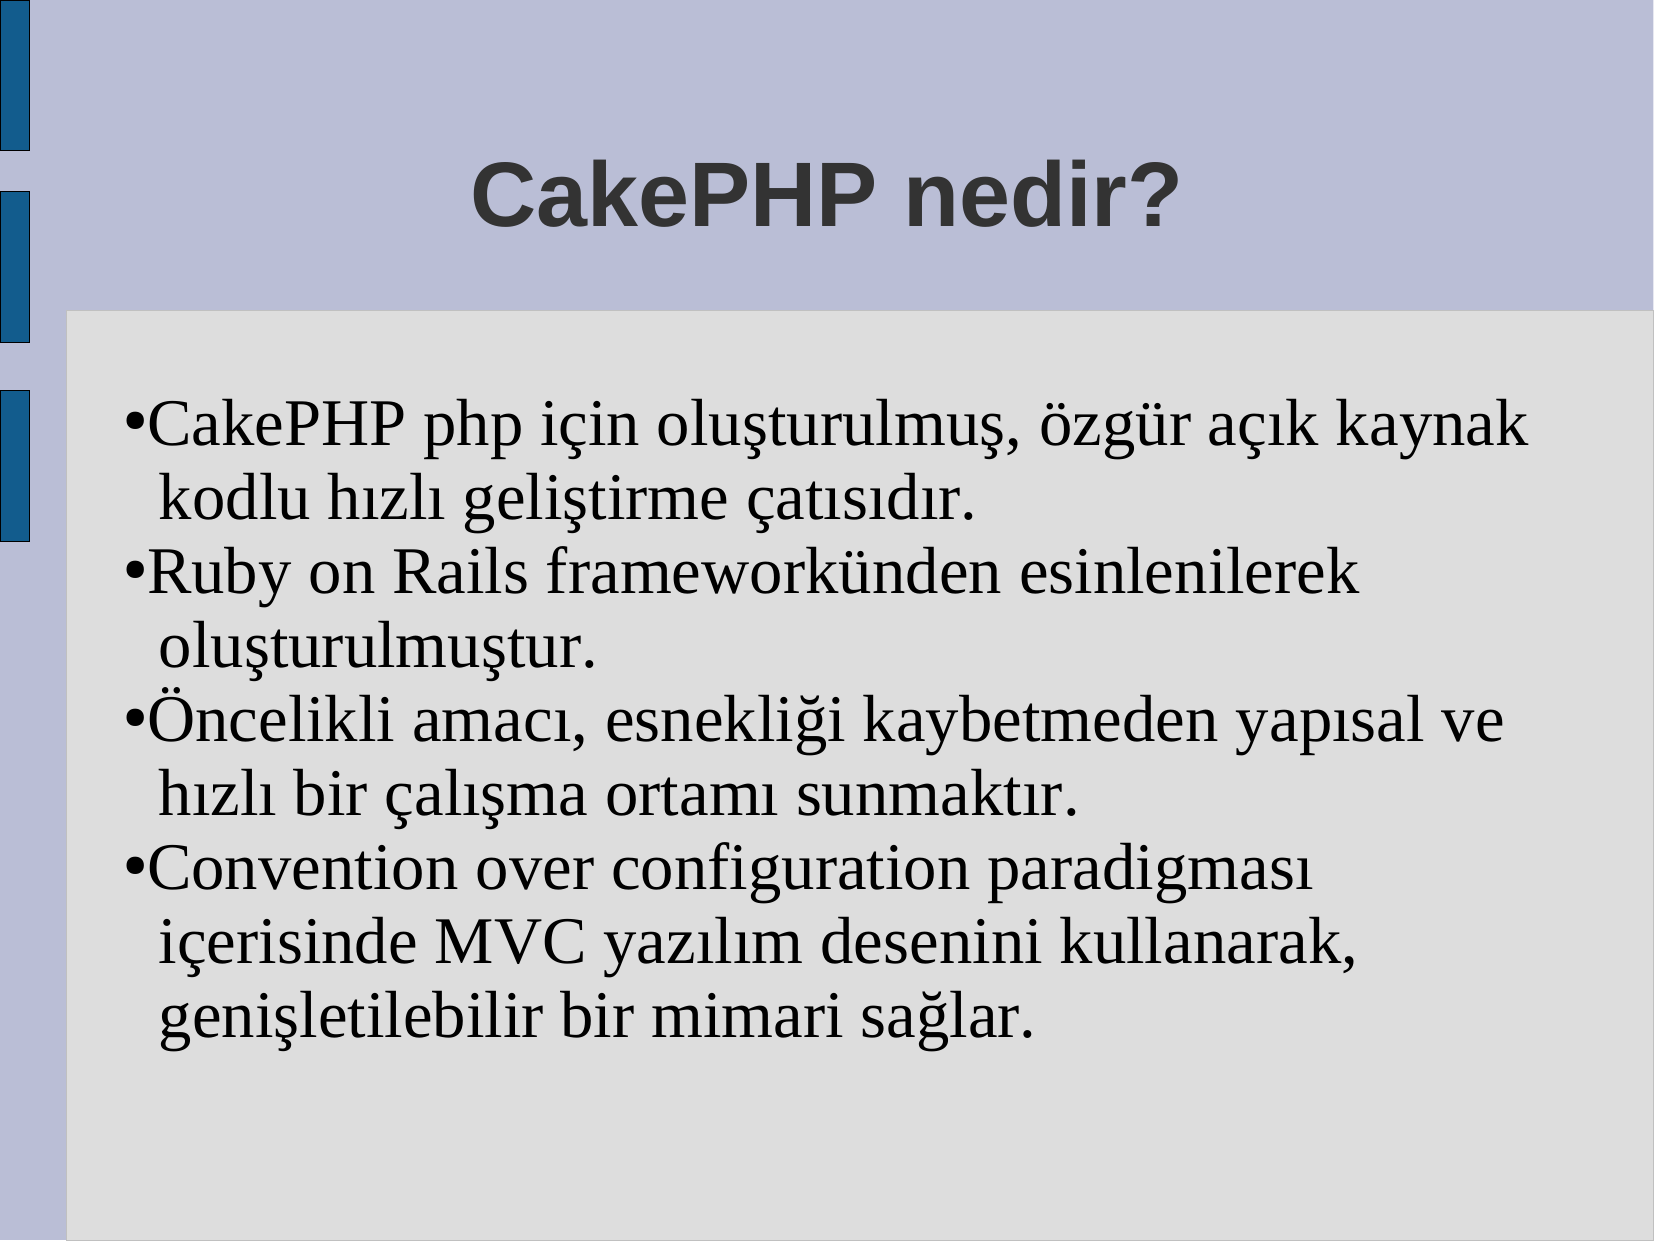

# CakePHP nedir?
CakePHP php için oluşturulmuş, özgür açık kaynak kodlu hızlı geliştirme çatısıdır.
Ruby on Rails frameworkünden esinlenilerek oluşturulmuştur.
Öncelikli amacı, esnekliği kaybetmeden yapısal ve hızlı bir çalışma ortamı sunmaktır.
Convention over configuration paradigması içerisinde MVC yazılım desenini kullanarak, genişletilebilir bir mimari sağlar.